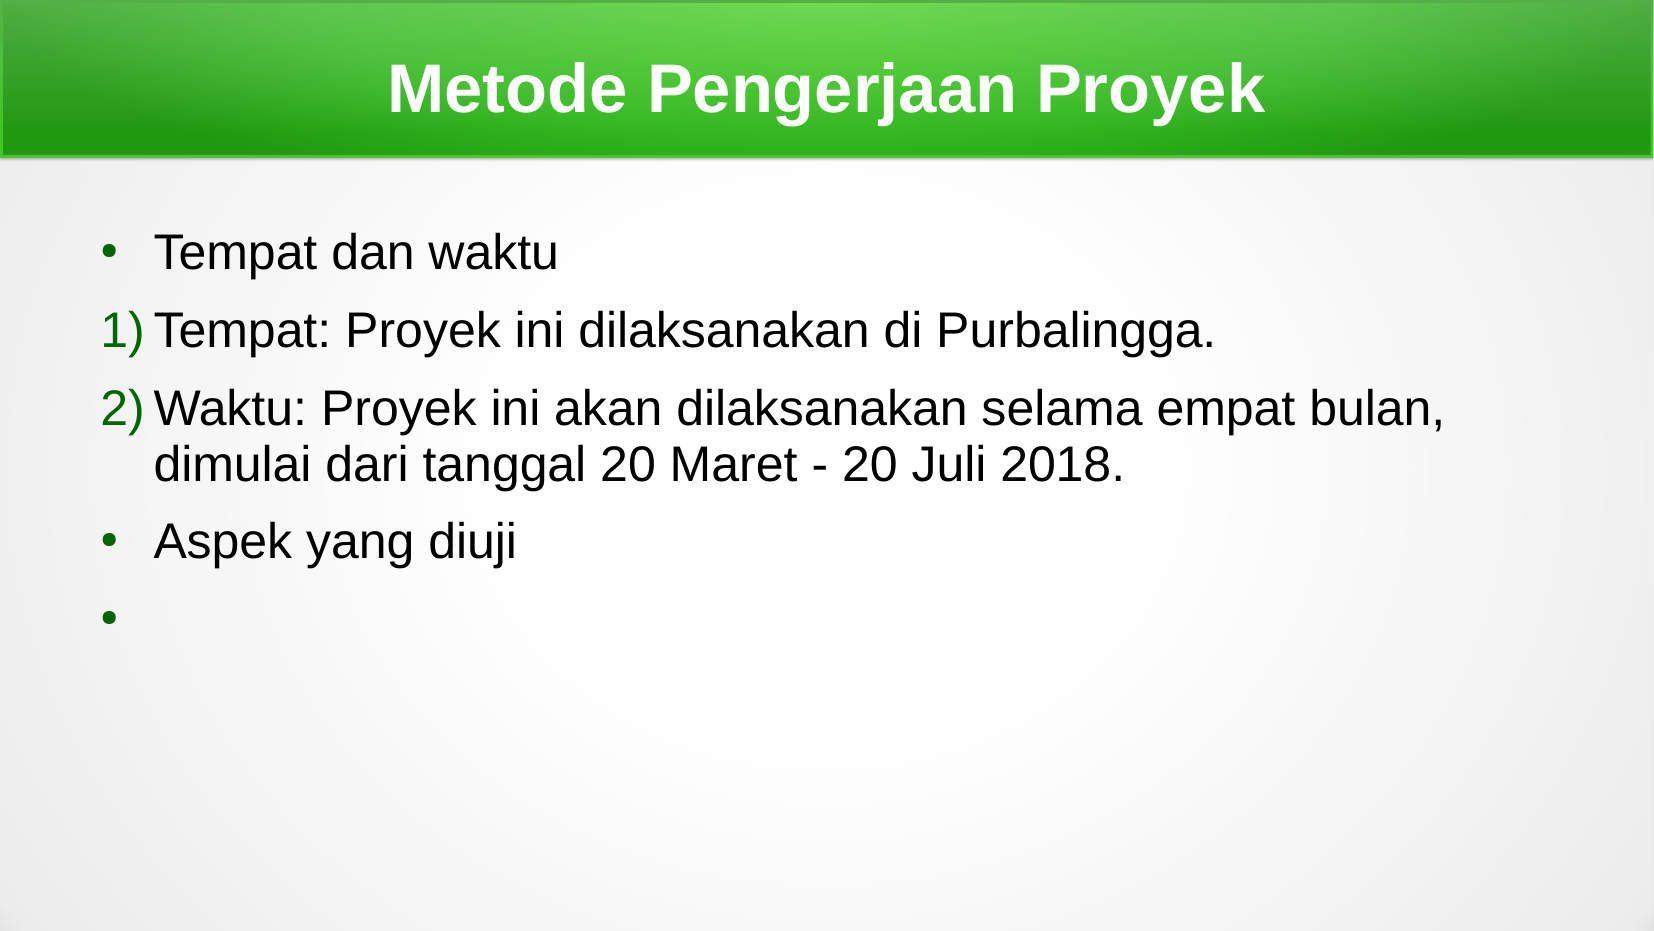

# Metode Pengerjaan Proyek
Tempat dan waktu
Tempat: Proyek ini dilaksanakan di Purbalingga.
Waktu: Proyek ini akan dilaksanakan selama empat bulan, dimulai dari tanggal 20 Maret - 20 Juli 2018.
Aspek yang diuji